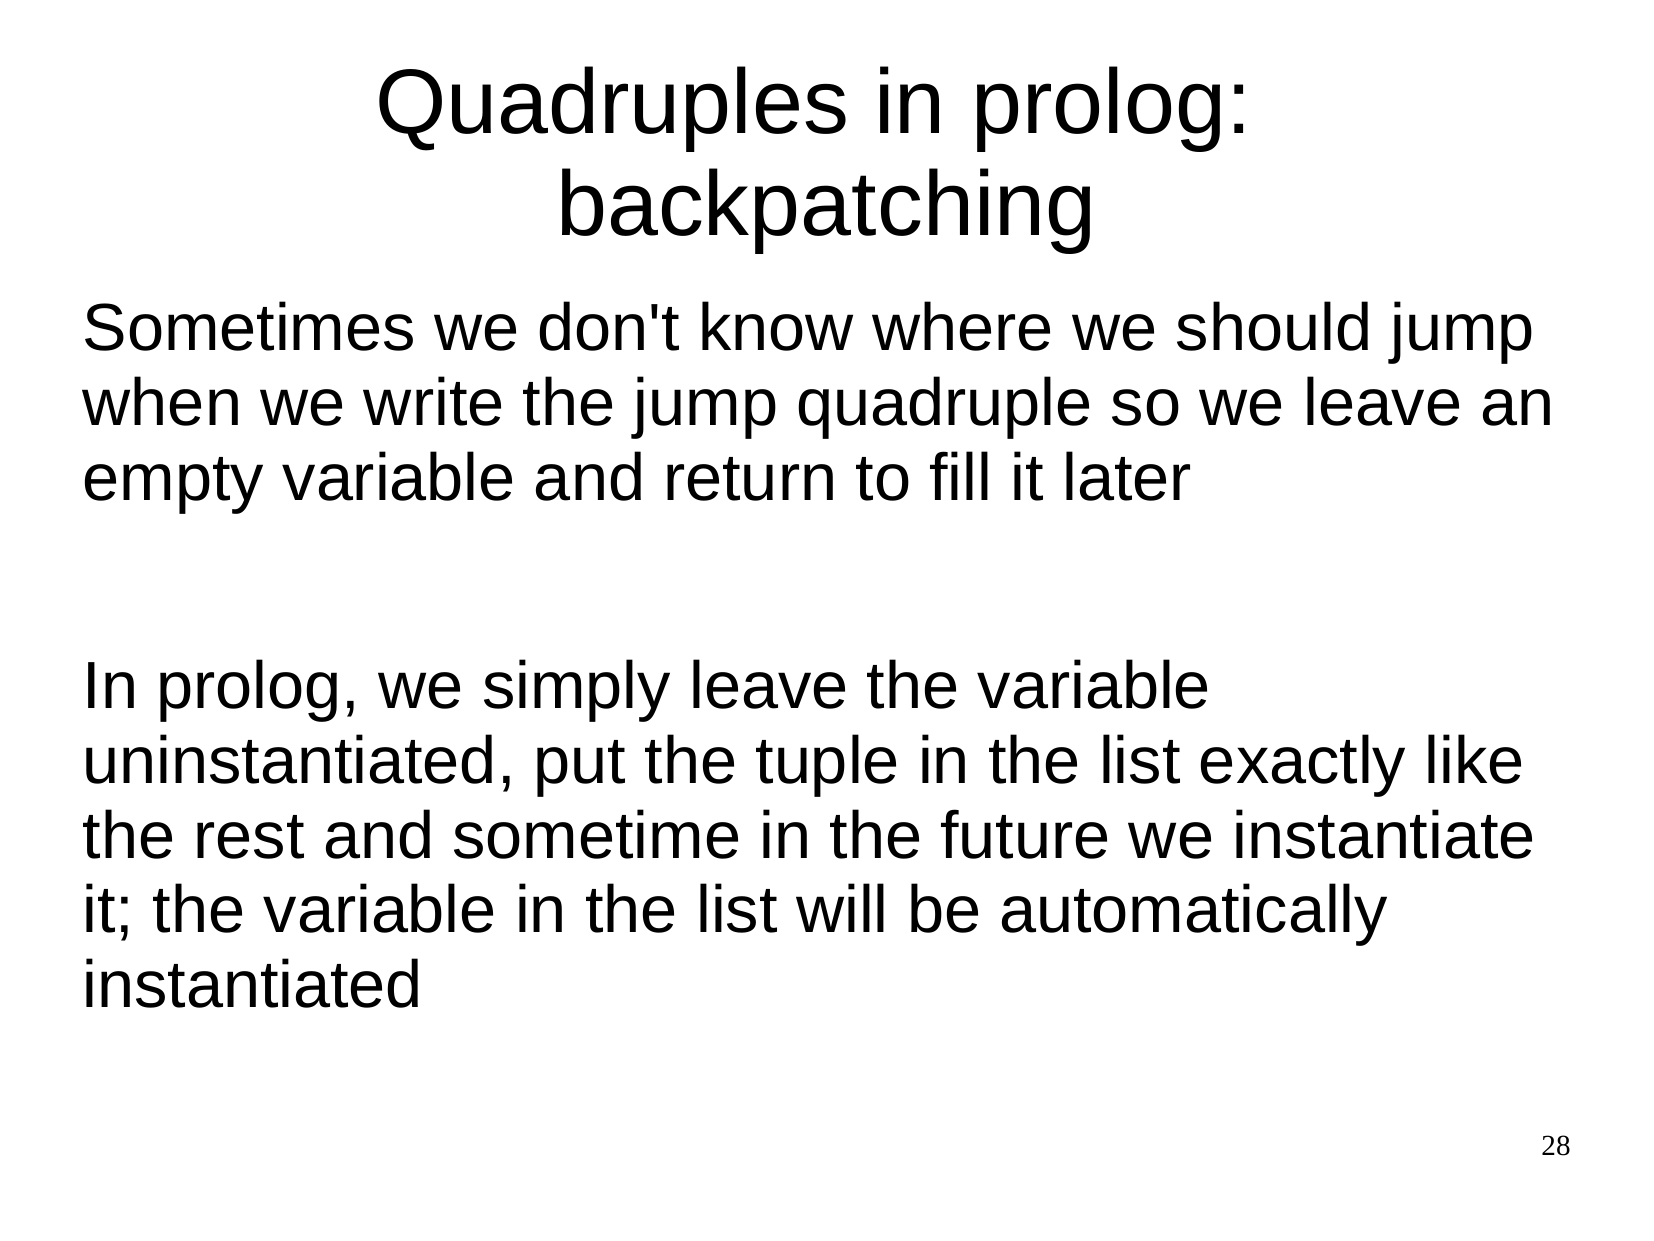

# Quadruples in prolog: backpatching
Sometimes we don't know where we should jump when we write the jump quadruple so we leave an empty variable and return to fill it later
In prolog, we simply leave the variable uninstantiated, put the tuple in the list exactly like the rest and sometime in the future we instantiate it; the variable in the list will be automatically instantiated
28